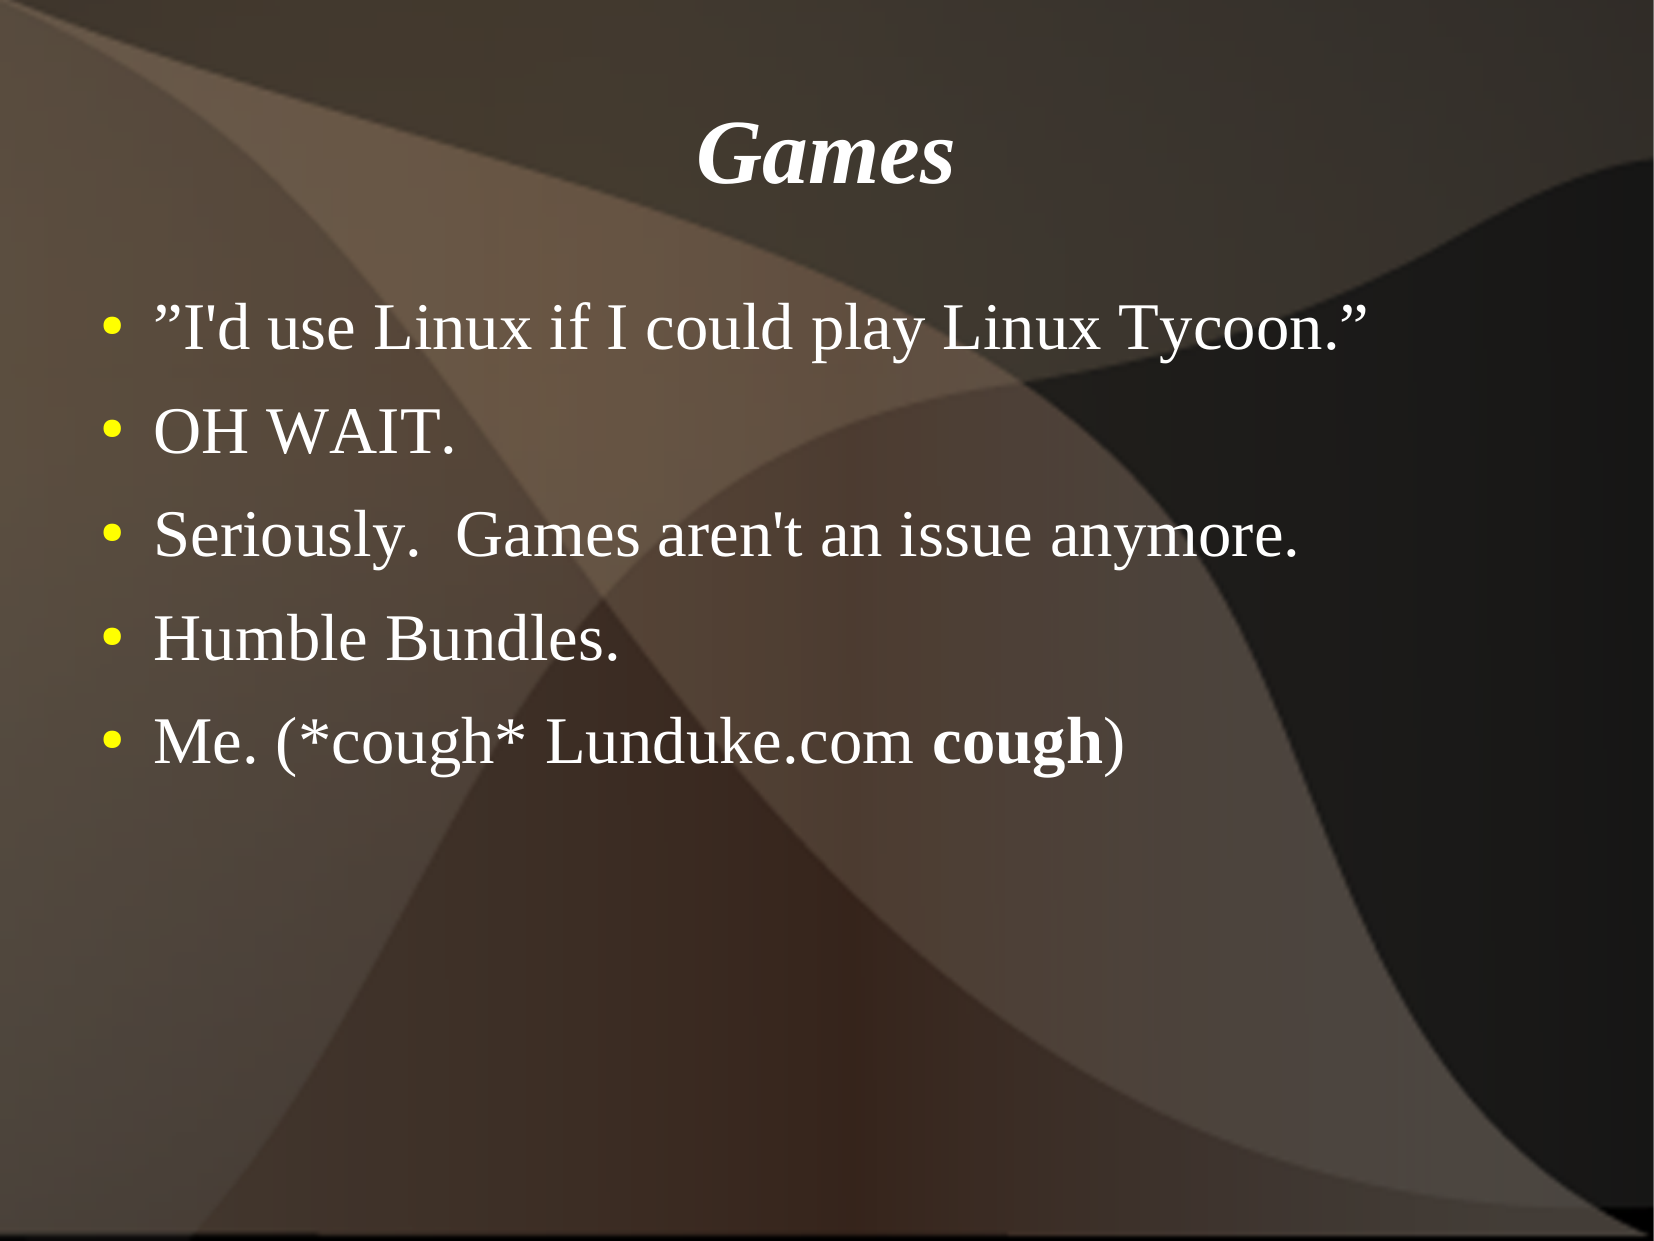

# Games
”I'd use Linux if I could play Linux Tycoon.”
OH WAIT.
Seriously. Games aren't an issue anymore.
Humble Bundles.
Me. (*cough* Lunduke.com cough)